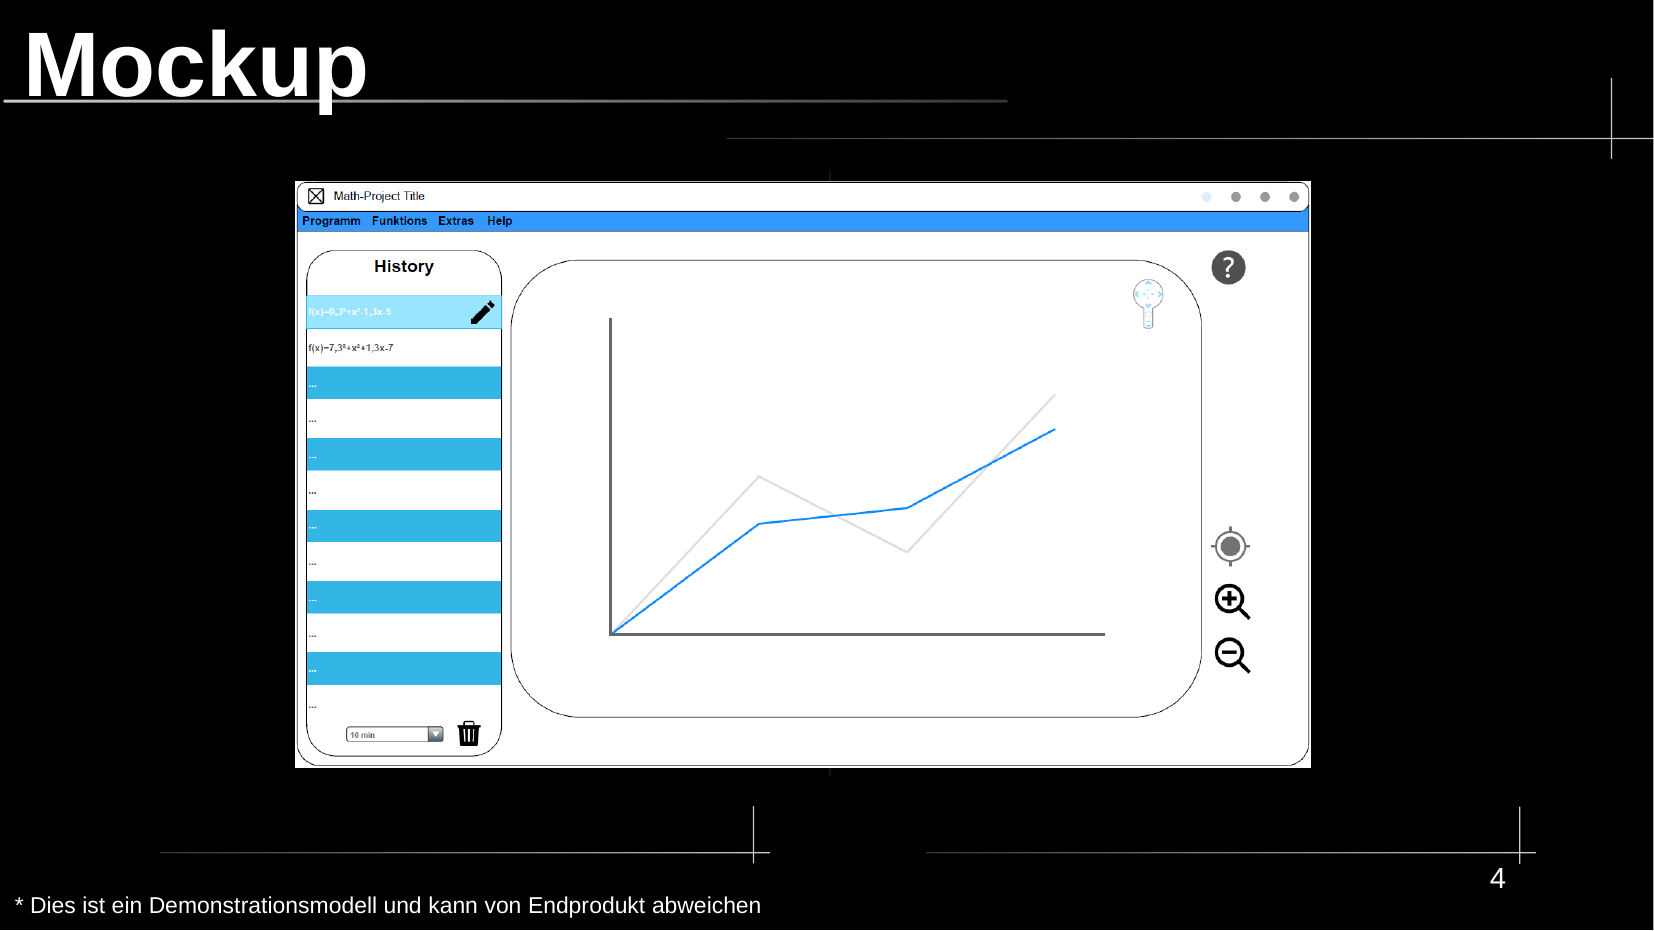

# Mockup
4
* Dies ist ein Demonstrationsmodell und kann von Endprodukt abweichen